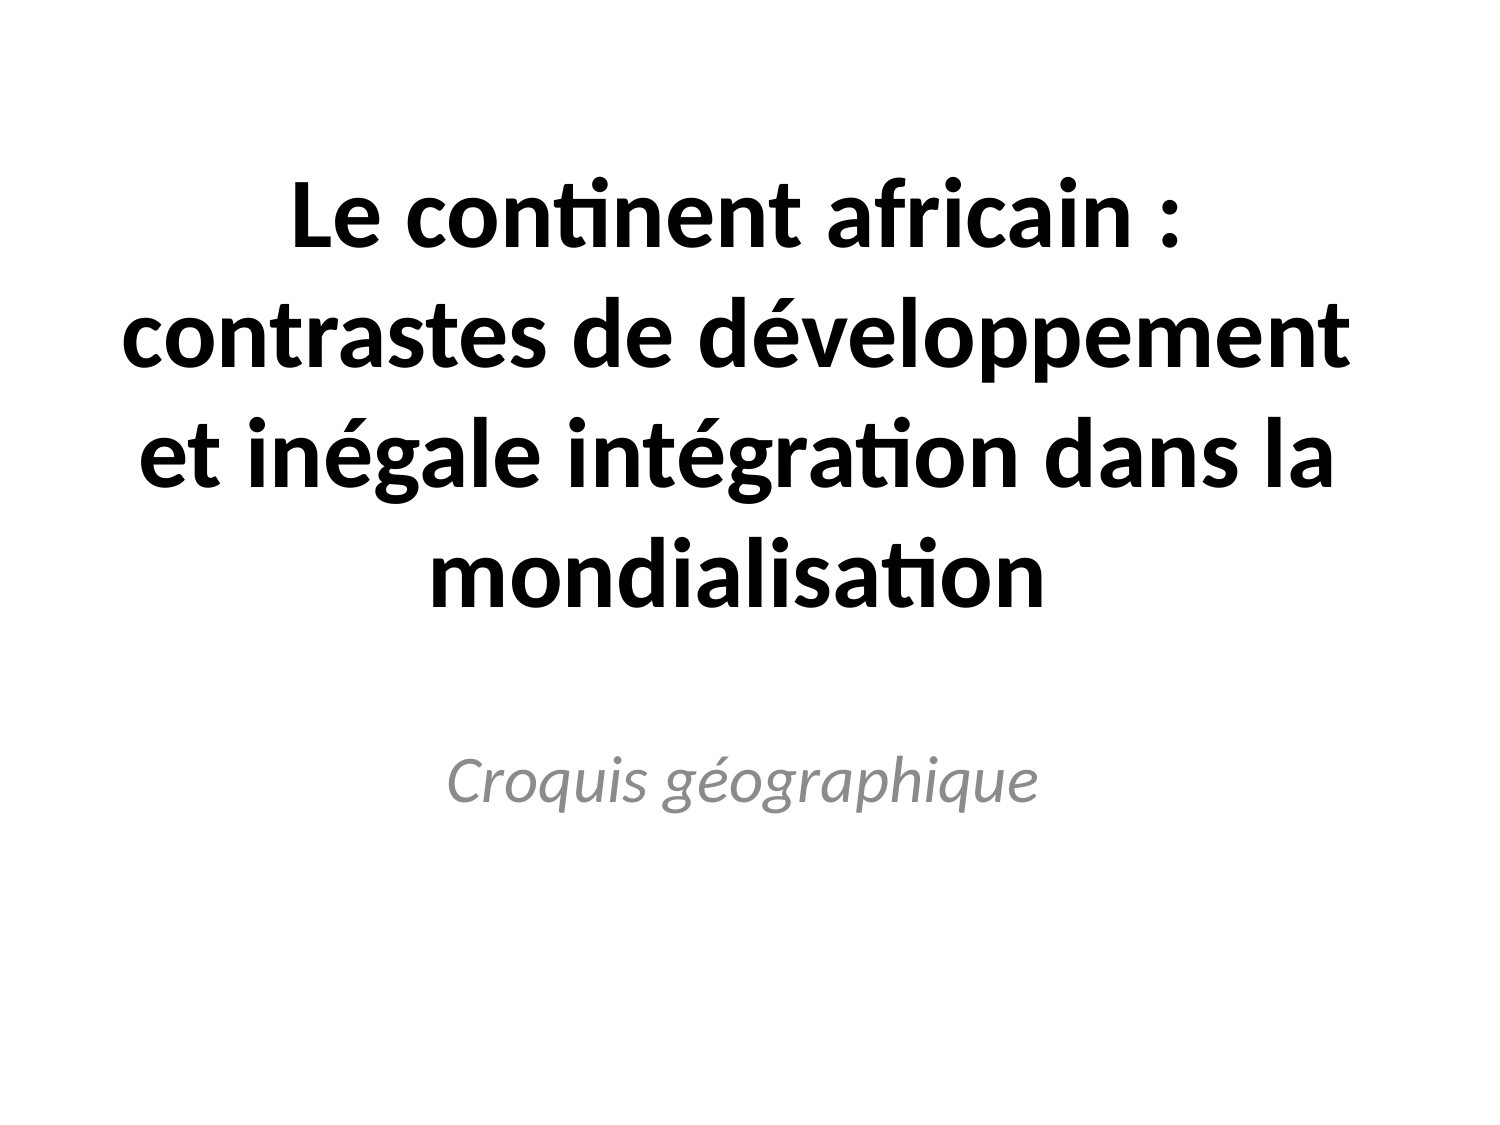

# Le continent africain : contrastes de développement et inégale intégration dans la mondialisation
Croquis géographique